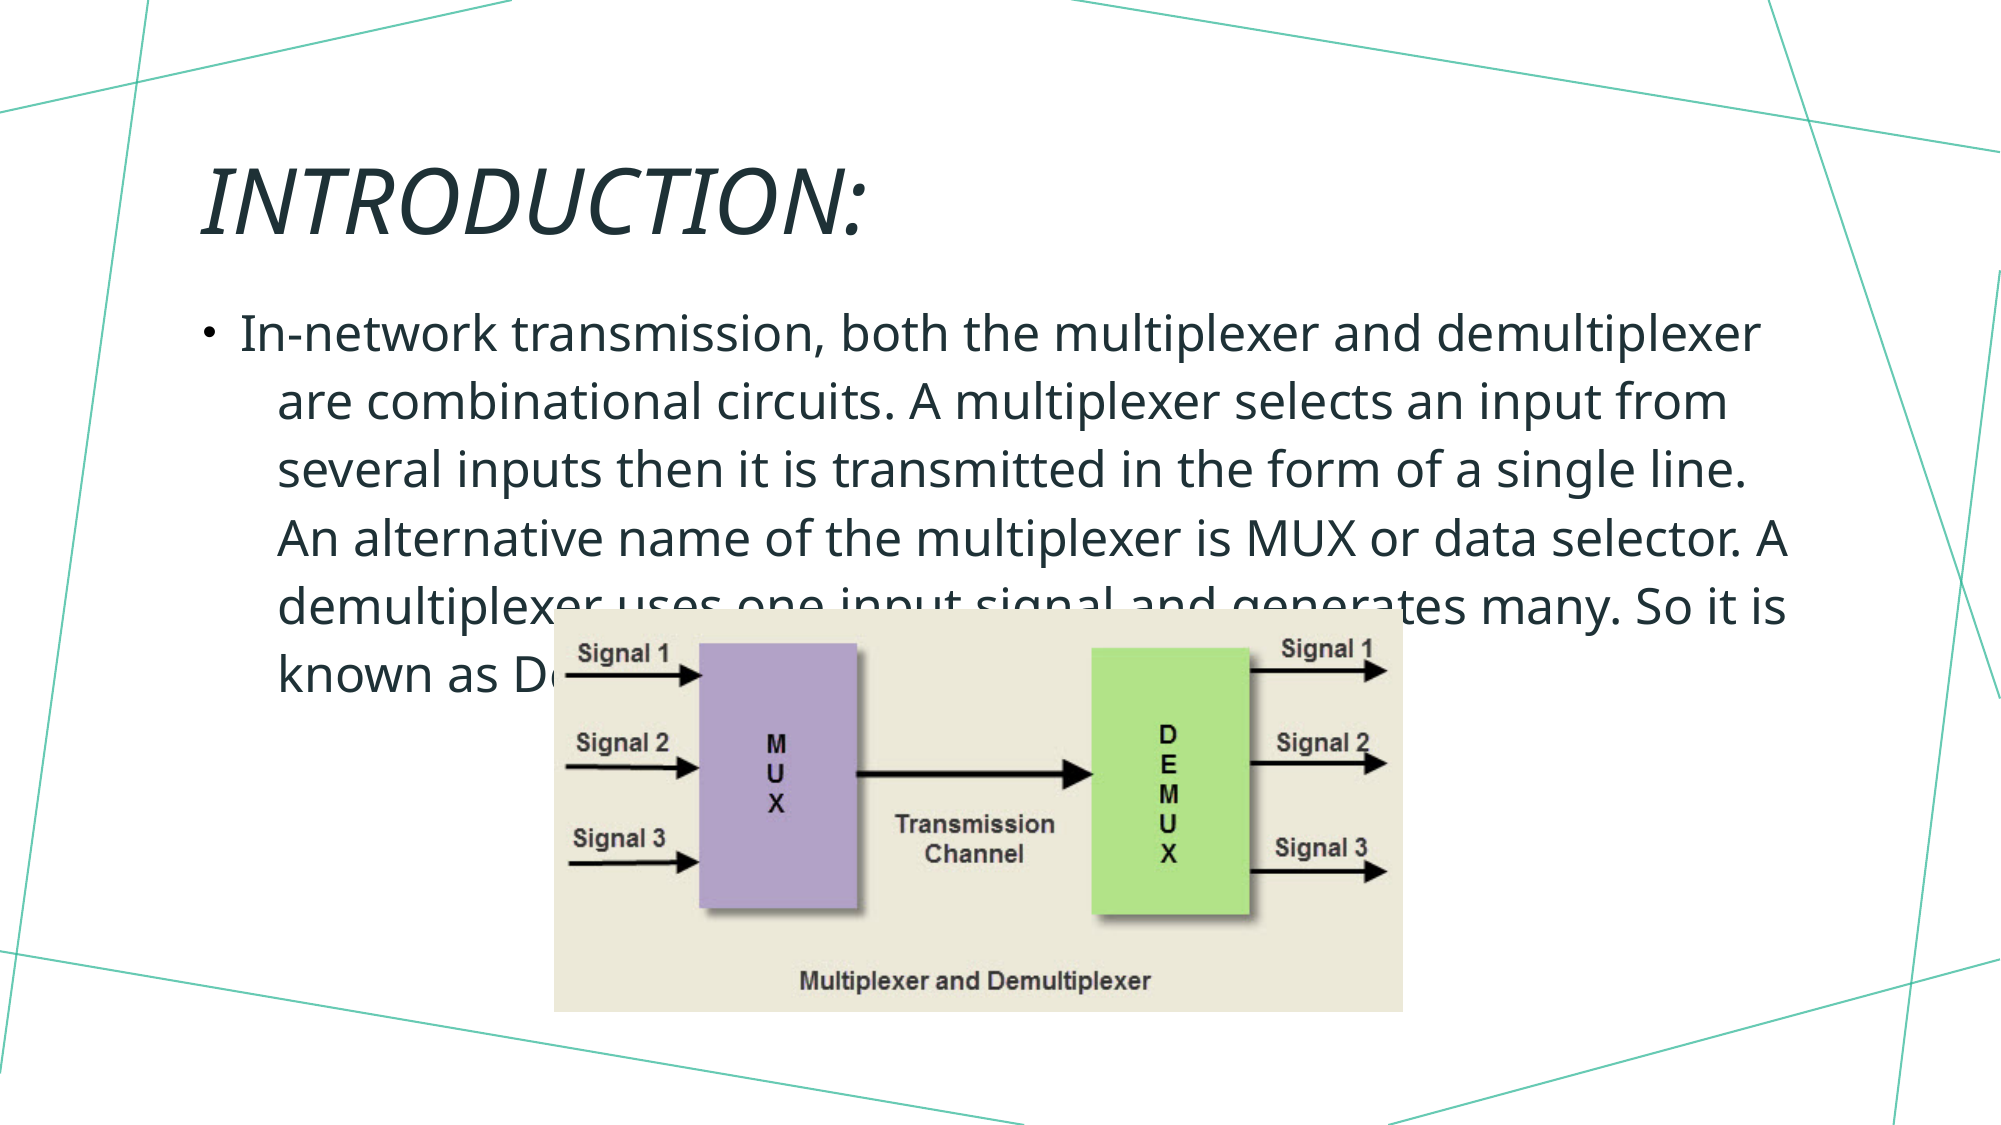

# Introduction:
In-network transmission, both the multiplexer and demultiplexer are combinational circuits. A multiplexer selects an input from several inputs then it is transmitted in the form of a single line. An alternative name of the multiplexer is MUX or data selector. A demultiplexer uses one input signal and generates many. So it is known as Demux.